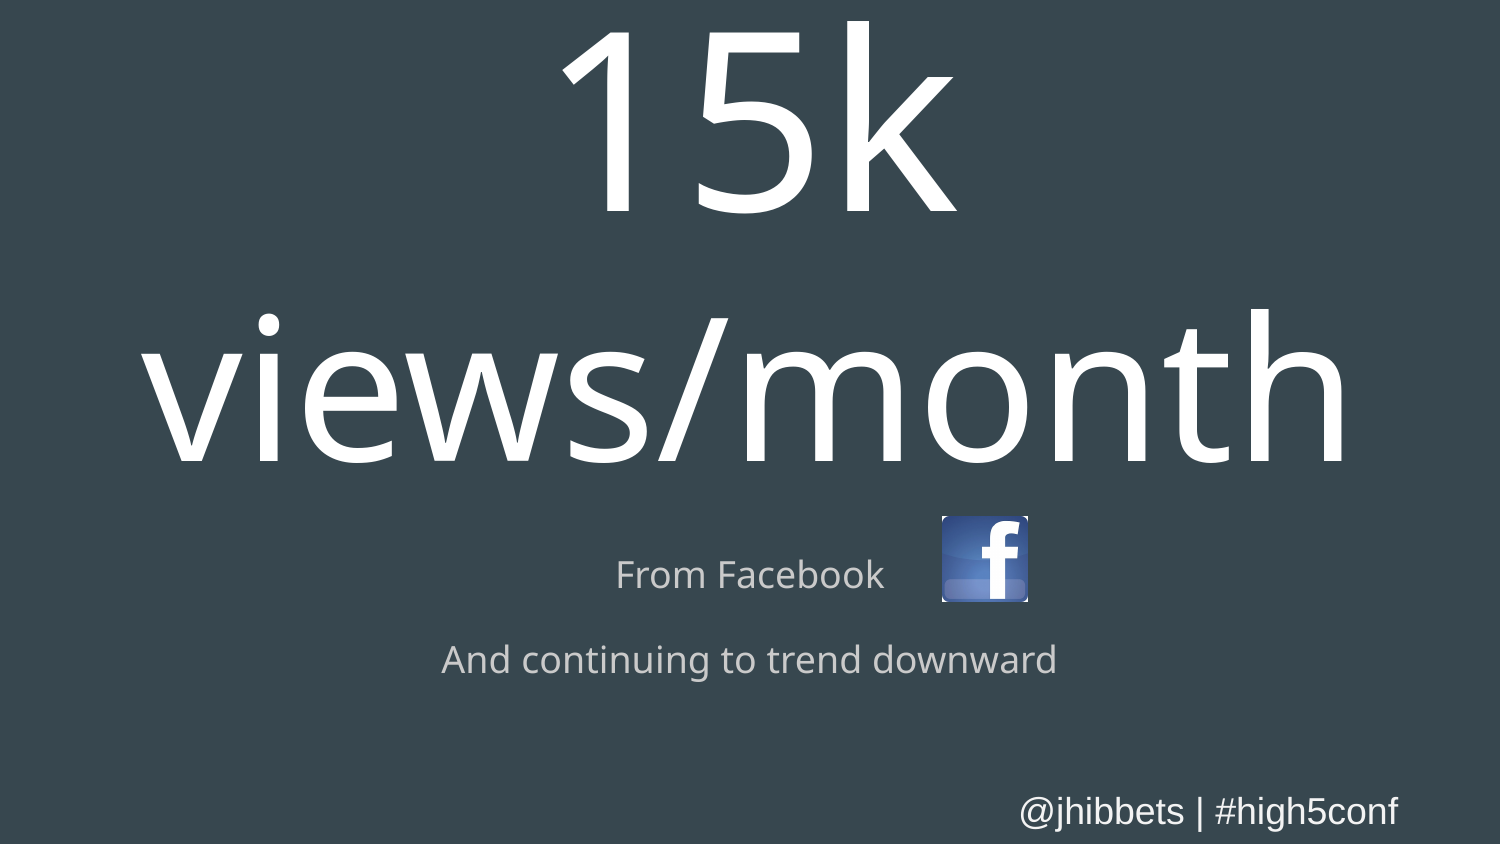

# 15k views/month
From Facebook
And continuing to trend downward